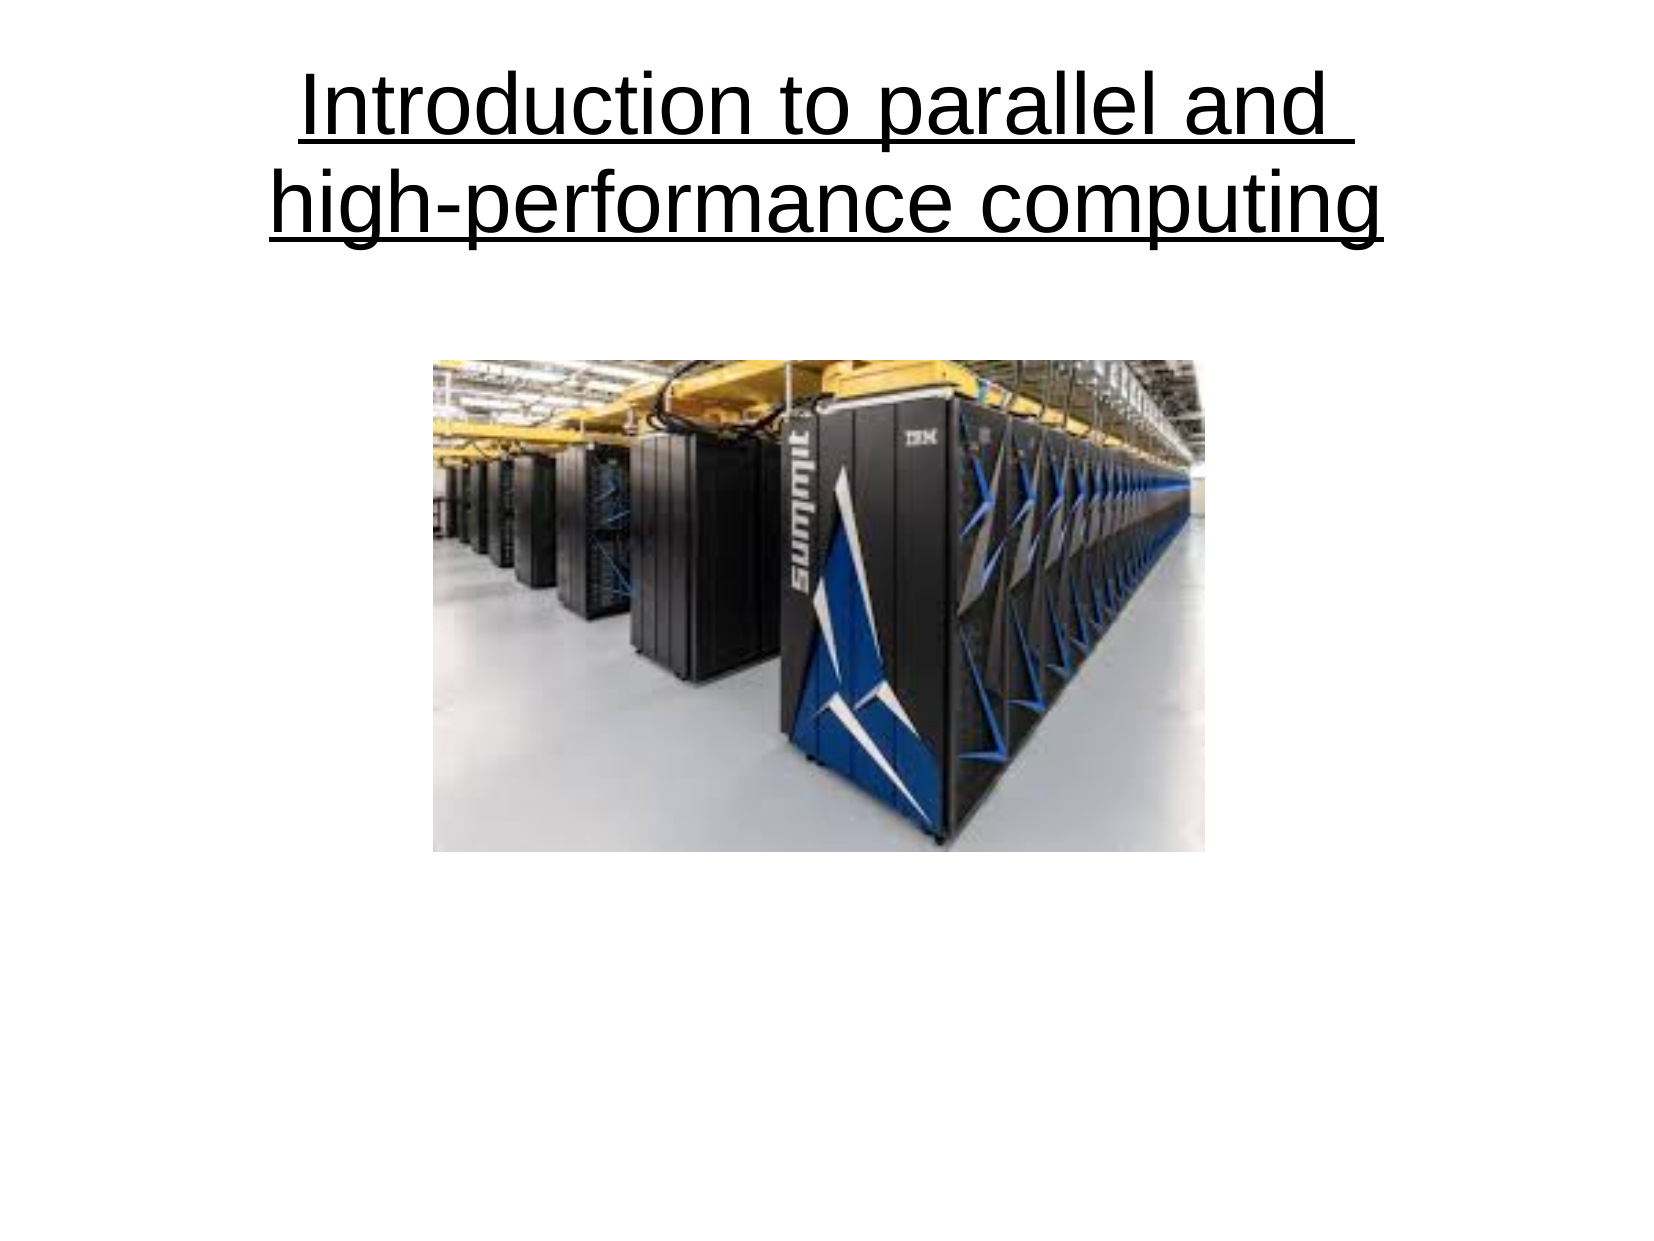

# Introduction to parallel and high-performance computing